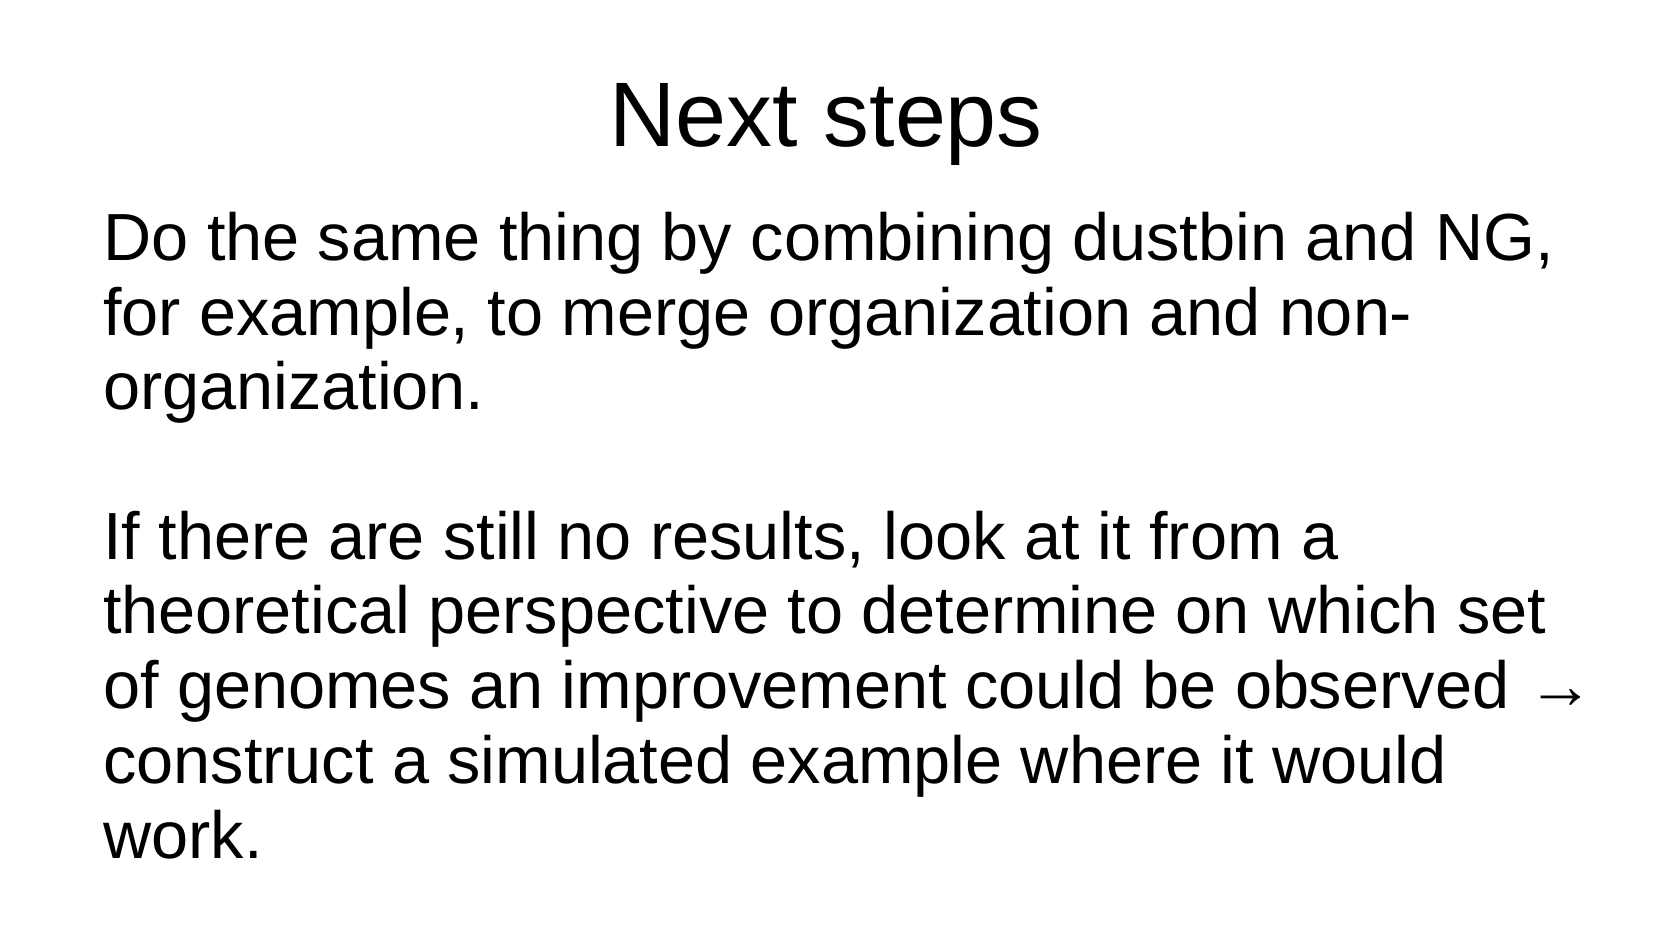

# Next steps
Do the same thing by combining dustbin and NG, for example, to merge organization and non-organization.
If there are still no results, look at it from a theoretical perspective to determine on which set of genomes an improvement could be observed → construct a simulated example where it would work.